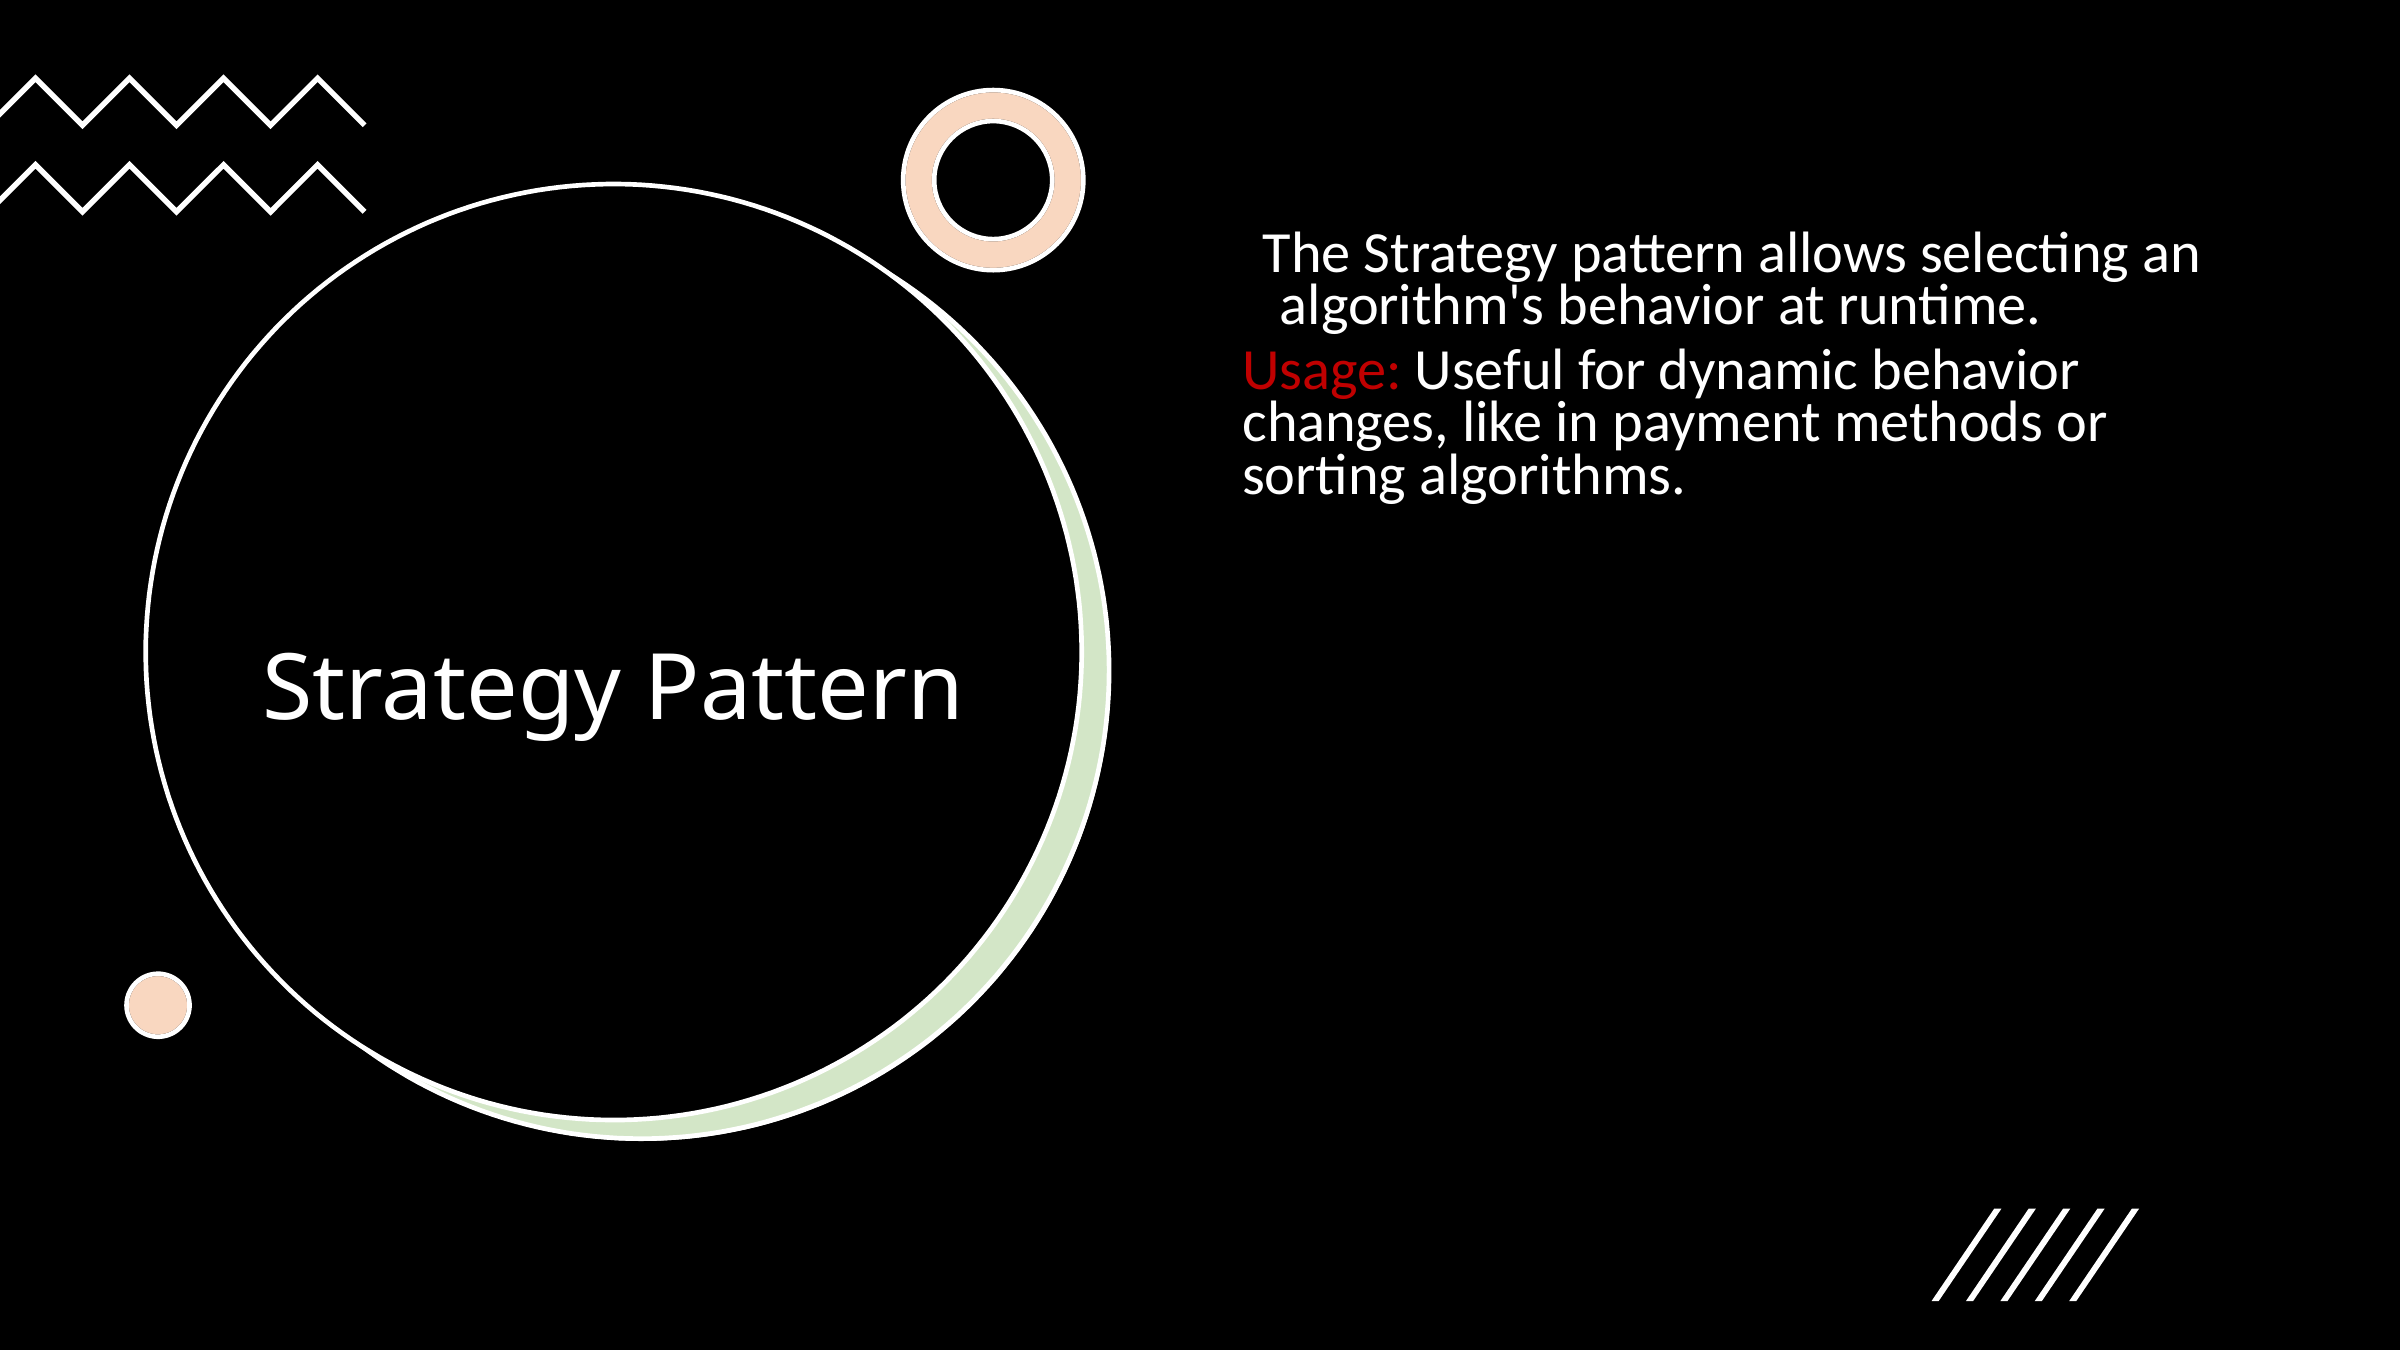

The Strategy pattern allows selecting an algorithm's behavior at runtime.
Usage: Useful for dynamic behavior changes, like in payment methods or sorting algorithms.
Strategy Pattern